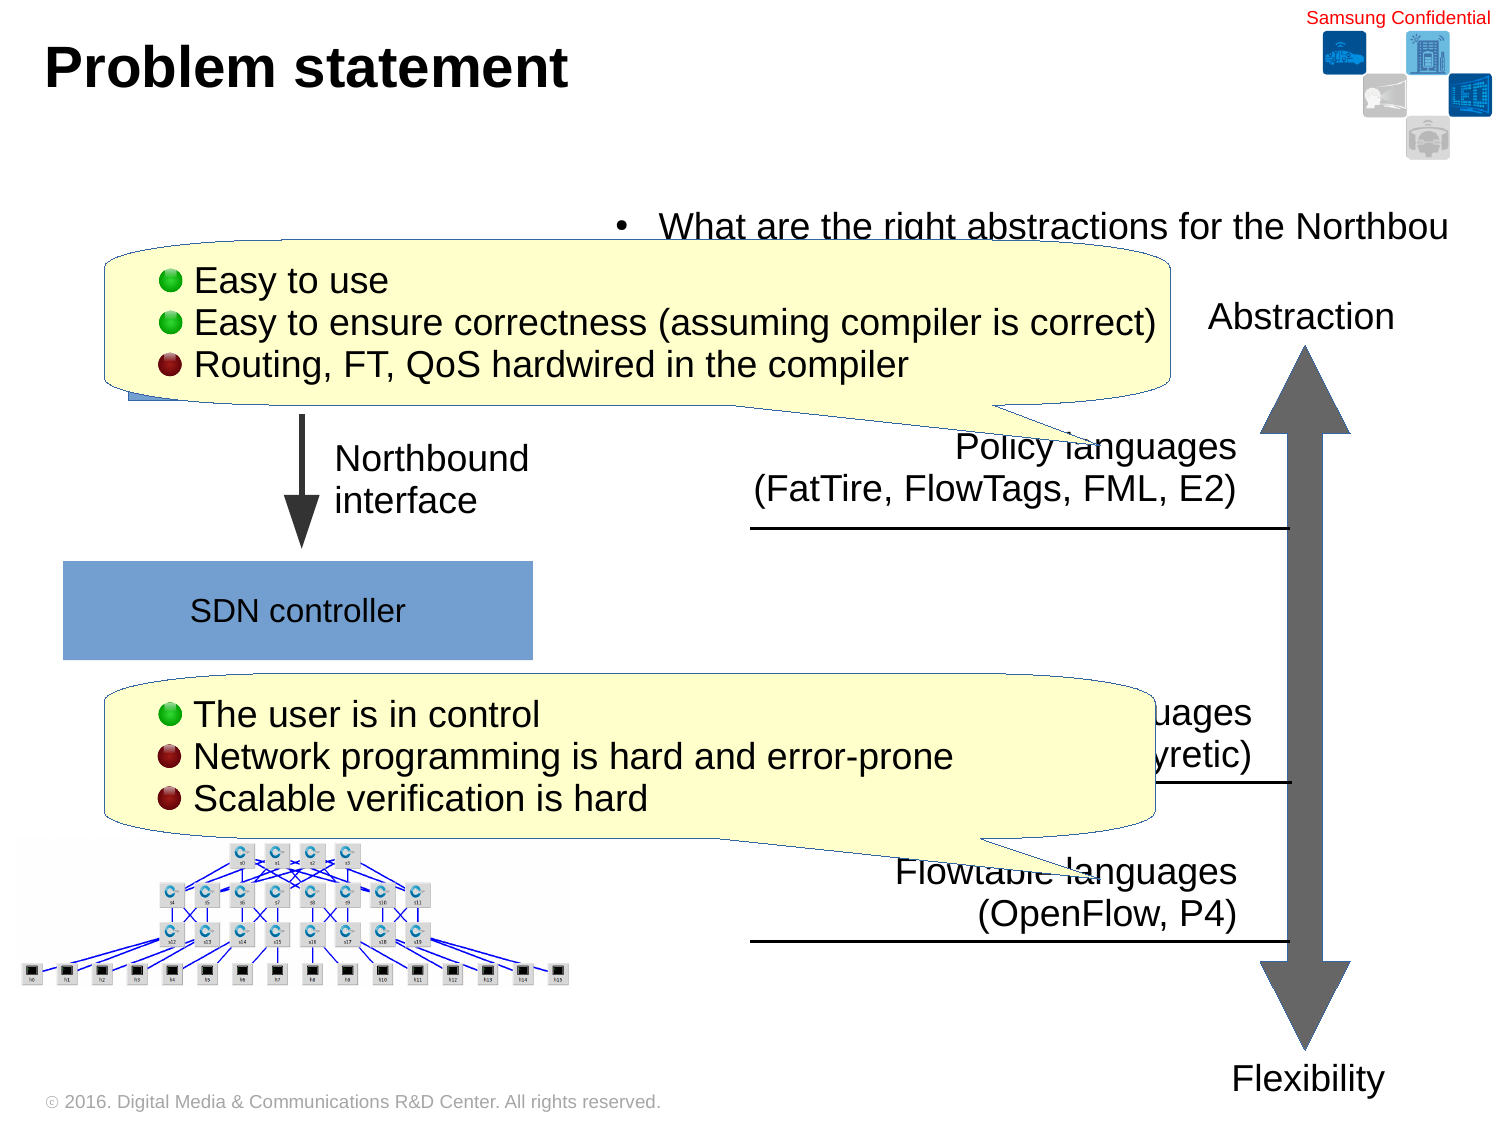

# Problem statement
What are the right abstractions for the Northbound interface?
Easy to use
Easy to ensure correctness (assuming compiler is correct)
Routing, FT, QoS hardwired in the compiler
SDN app
SDN app
Abstraction
SDN app
Policy languages
(FatTire, FlowTags, FML, E2)
Northbound
interface
SDN controller
The user is in control
Network programming is hard and error-prone
Scalable verification is hard
Southbound
interface
(OpenFlow)
Modular flowtable languages
(NetKAT, Pyretic)
Flowtable languages
(OpenFlow, P4)
Flexibility